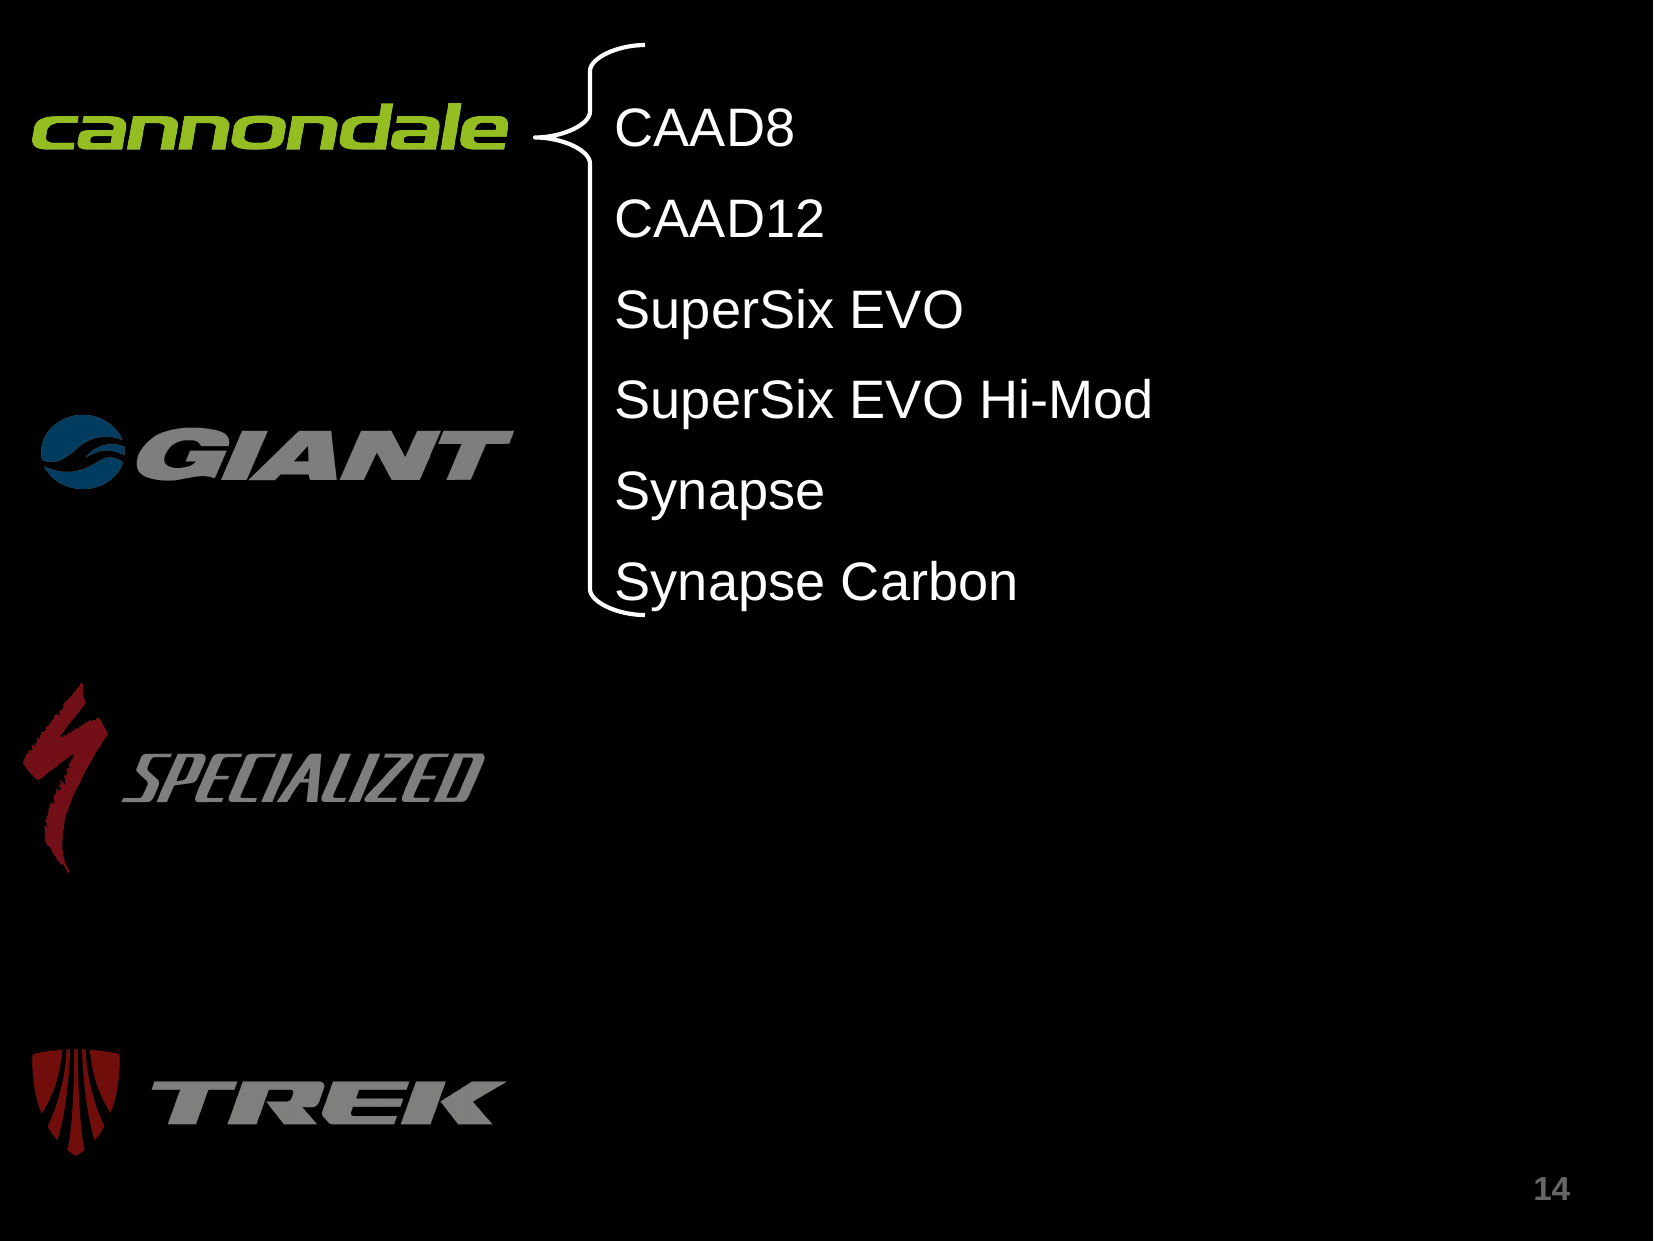

CAAD8
CAAD12
SuperSix EVO
SuperSix EVO Hi-Mod
Synapse
Synapse Carbon
14